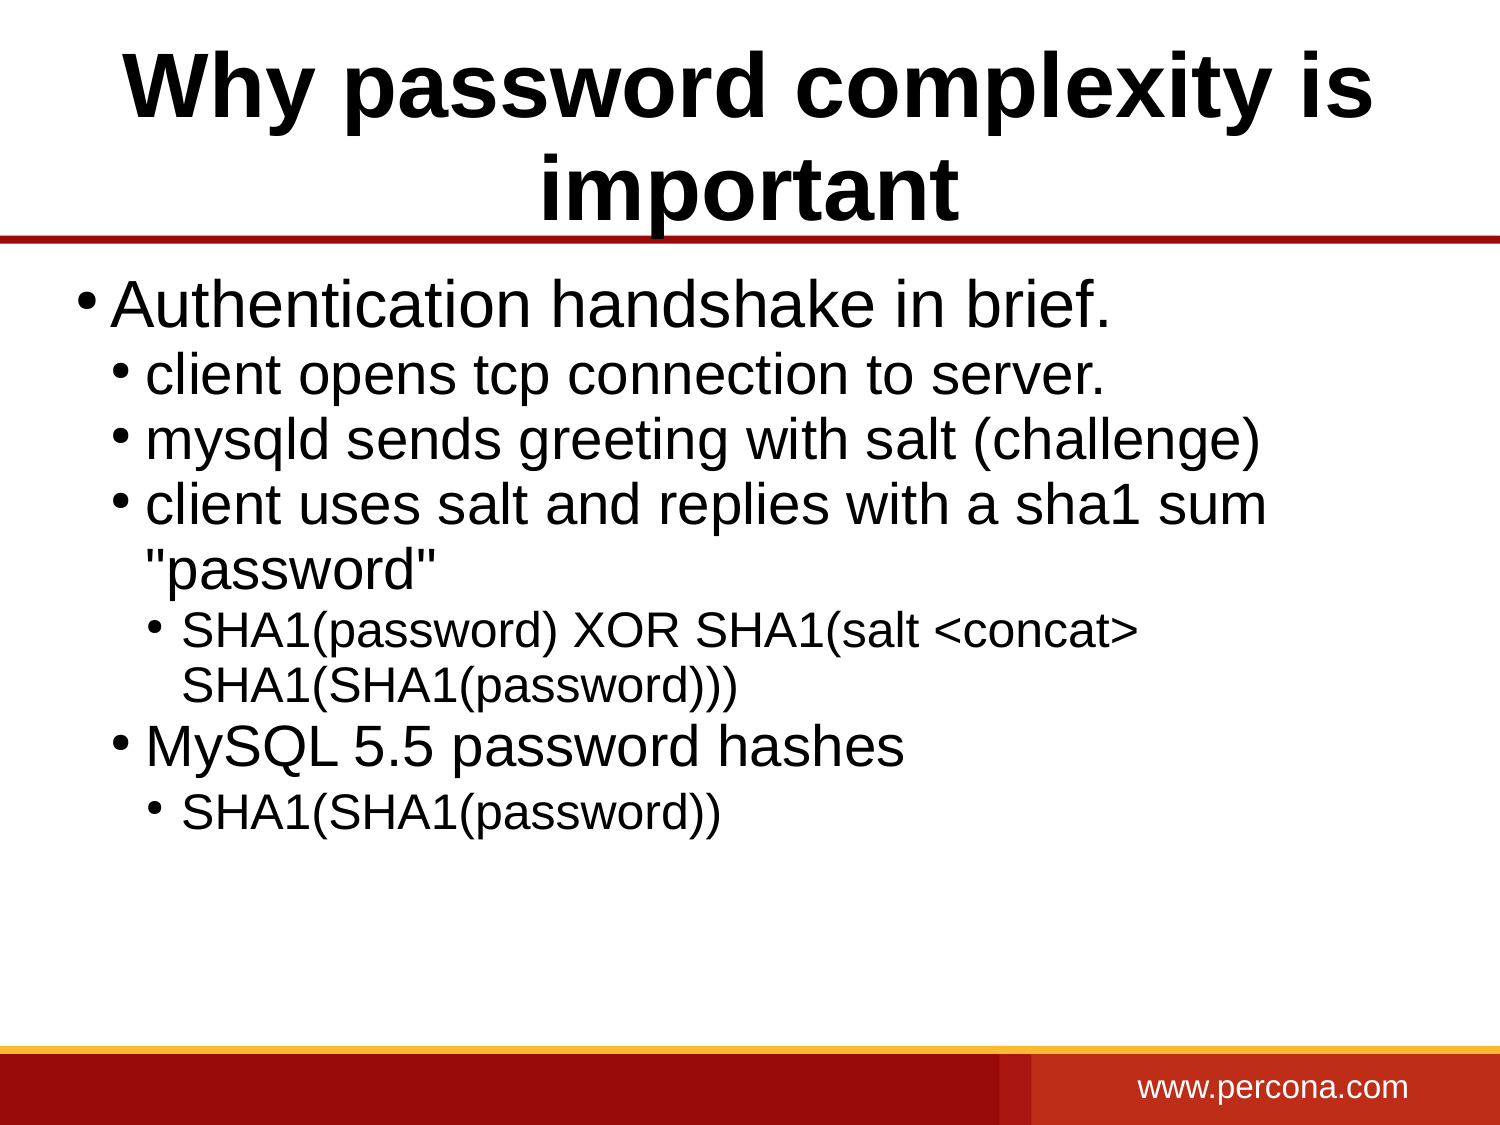

Why password complexity is important
Authentication handshake in brief.
client opens tcp connection to server.
mysqld sends greeting with salt (challenge)
client uses salt and replies with a sha1 sum "password"
SHA1(password) XOR SHA1(salt <concat> SHA1(SHA1(password)))
MySQL 5.5 password hashes
SHA1(SHA1(password))